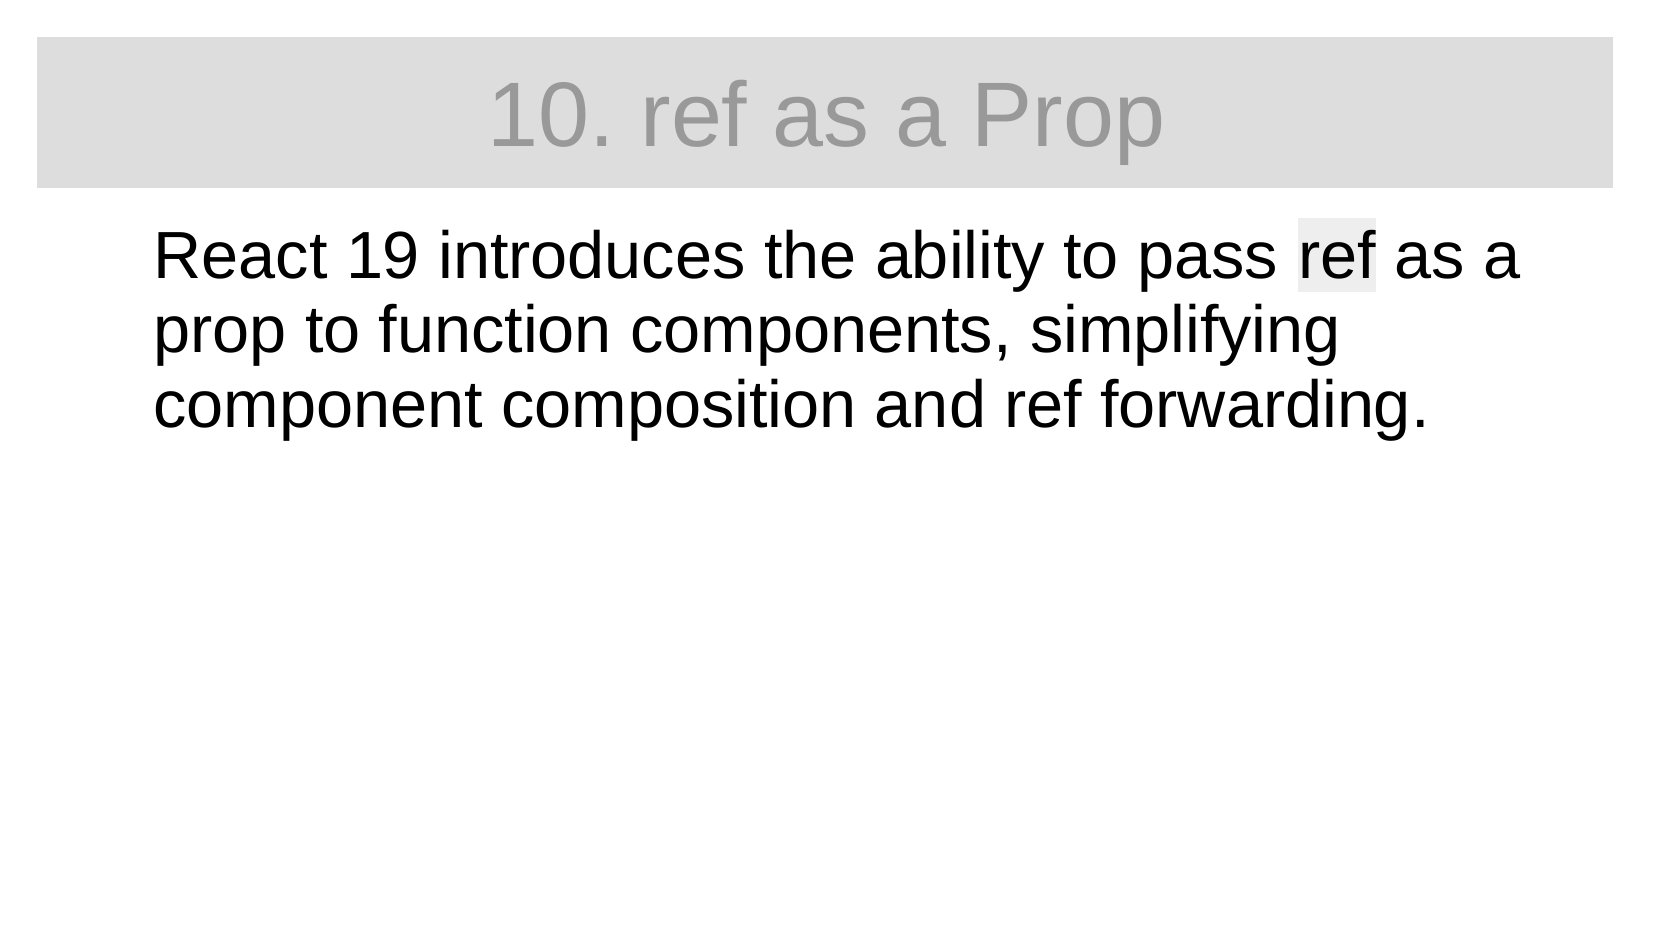

# 10. ref as a Prop
React 19 introduces the ability to pass ref as a prop to function components, simplifying component composition and ref forwarding.